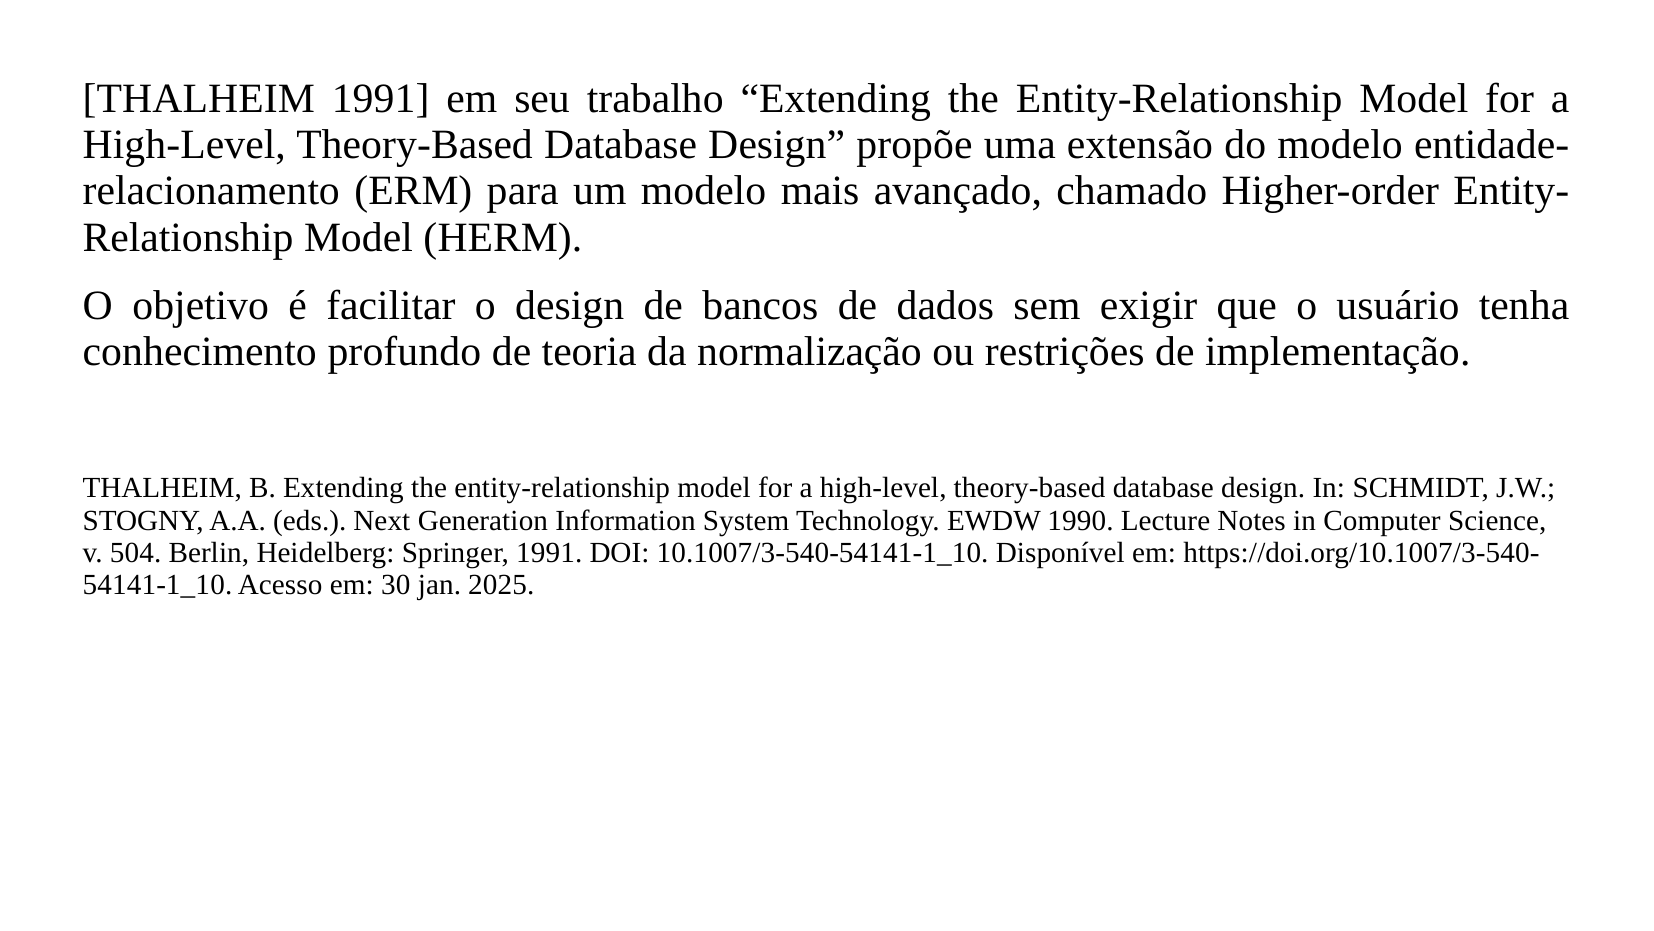

# [THALHEIM 1991] em seu trabalho “Extending the Entity-Relationship Model for a High-Level, Theory-Based Database Design” propõe uma extensão do modelo entidade-relacionamento (ERM) para um modelo mais avançado, chamado Higher-order Entity-Relationship Model (HERM).
O objetivo é facilitar o design de bancos de dados sem exigir que o usuário tenha conhecimento profundo de teoria da normalização ou restrições de implementação.
THALHEIM, B. Extending the entity-relationship model for a high-level, theory-based database design. In: SCHMIDT, J.W.; STOGNY, A.A. (eds.). Next Generation Information System Technology. EWDW 1990. Lecture Notes in Computer Science, v. 504. Berlin, Heidelberg: Springer, 1991. DOI: 10.1007/3-540-54141-1_10. Disponível em: https://doi.org/10.1007/3-540-54141-1_10. Acesso em: 30 jan. 2025.